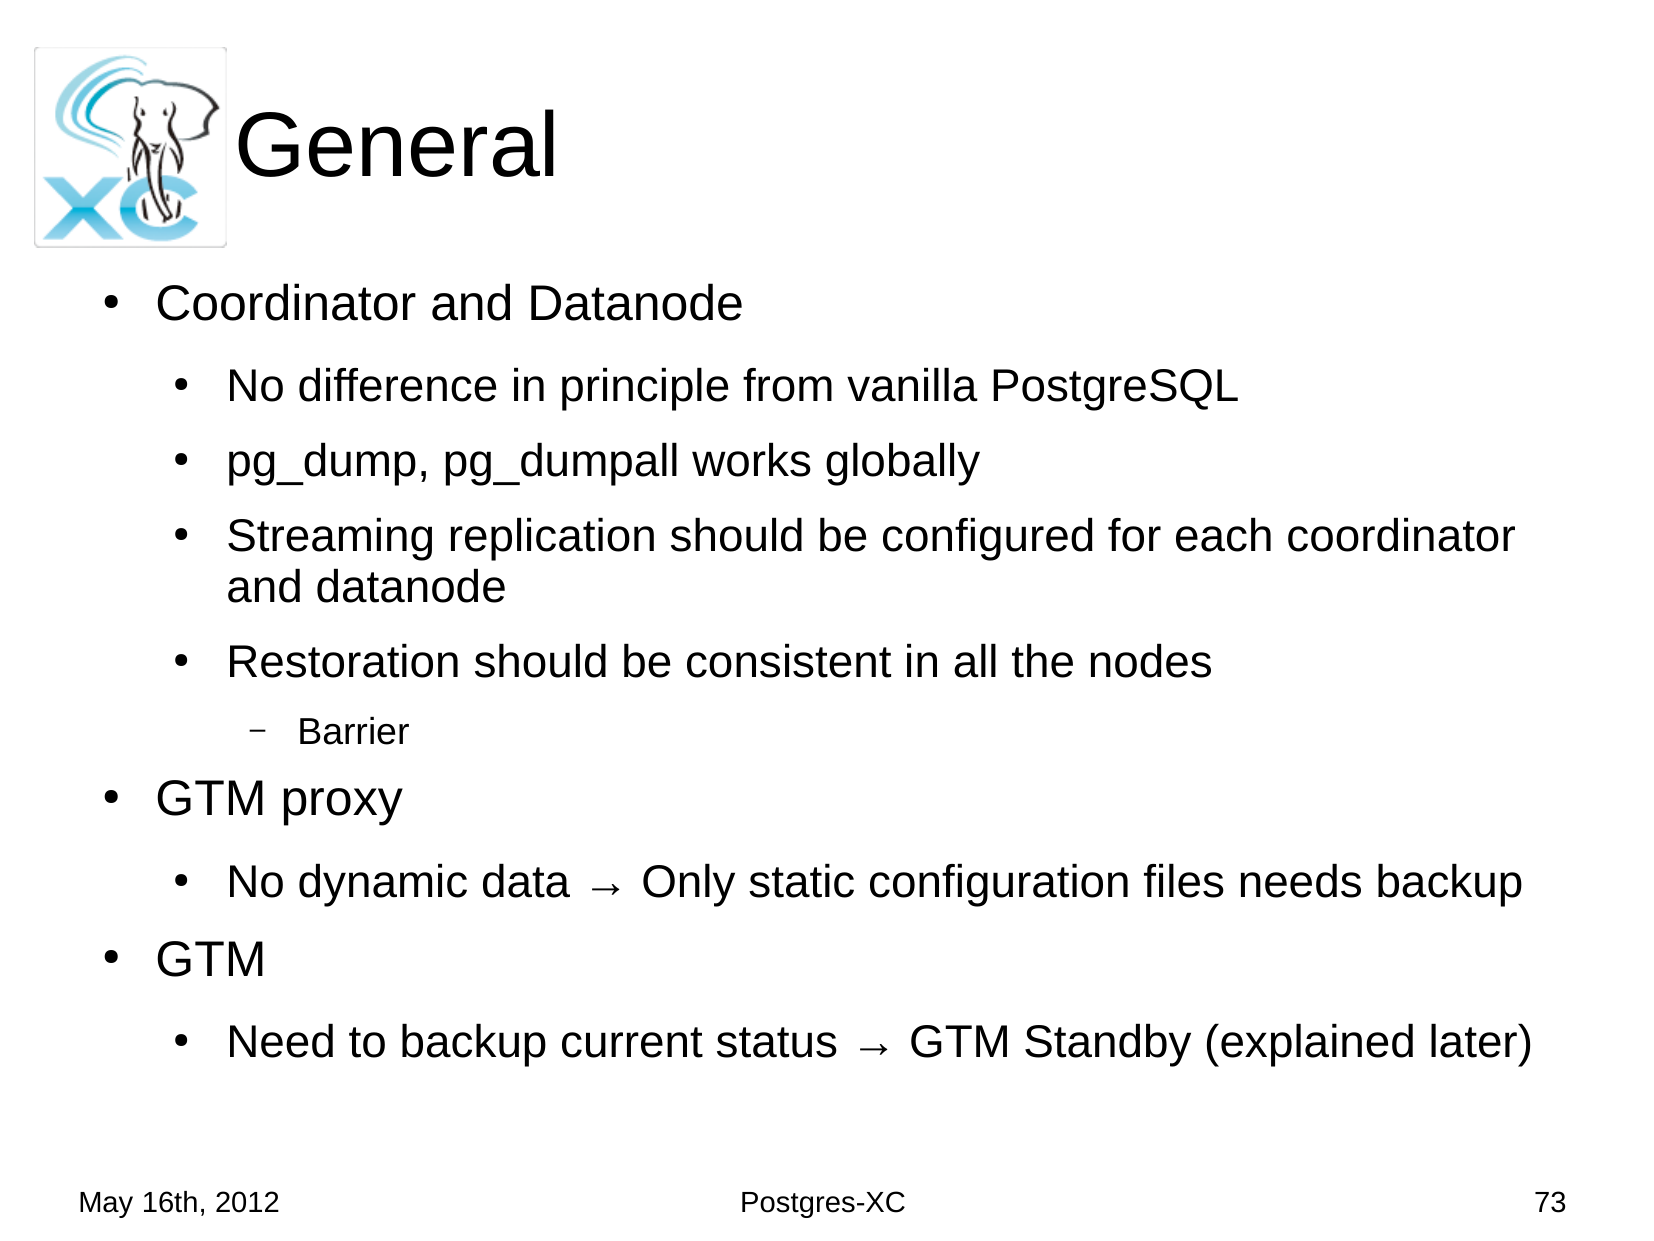

# General
Coordinator and Datanode
No difference in principle from vanilla PostgreSQL
pg_dump, pg_dumpall works globally
Streaming replication should be configured for each coordinator and datanode
Restoration should be consistent in all the nodes
Barrier
GTM proxy
No dynamic data → Only static configuration files needs backup
GTM
Need to backup current status → GTM Standby (explained later)
73